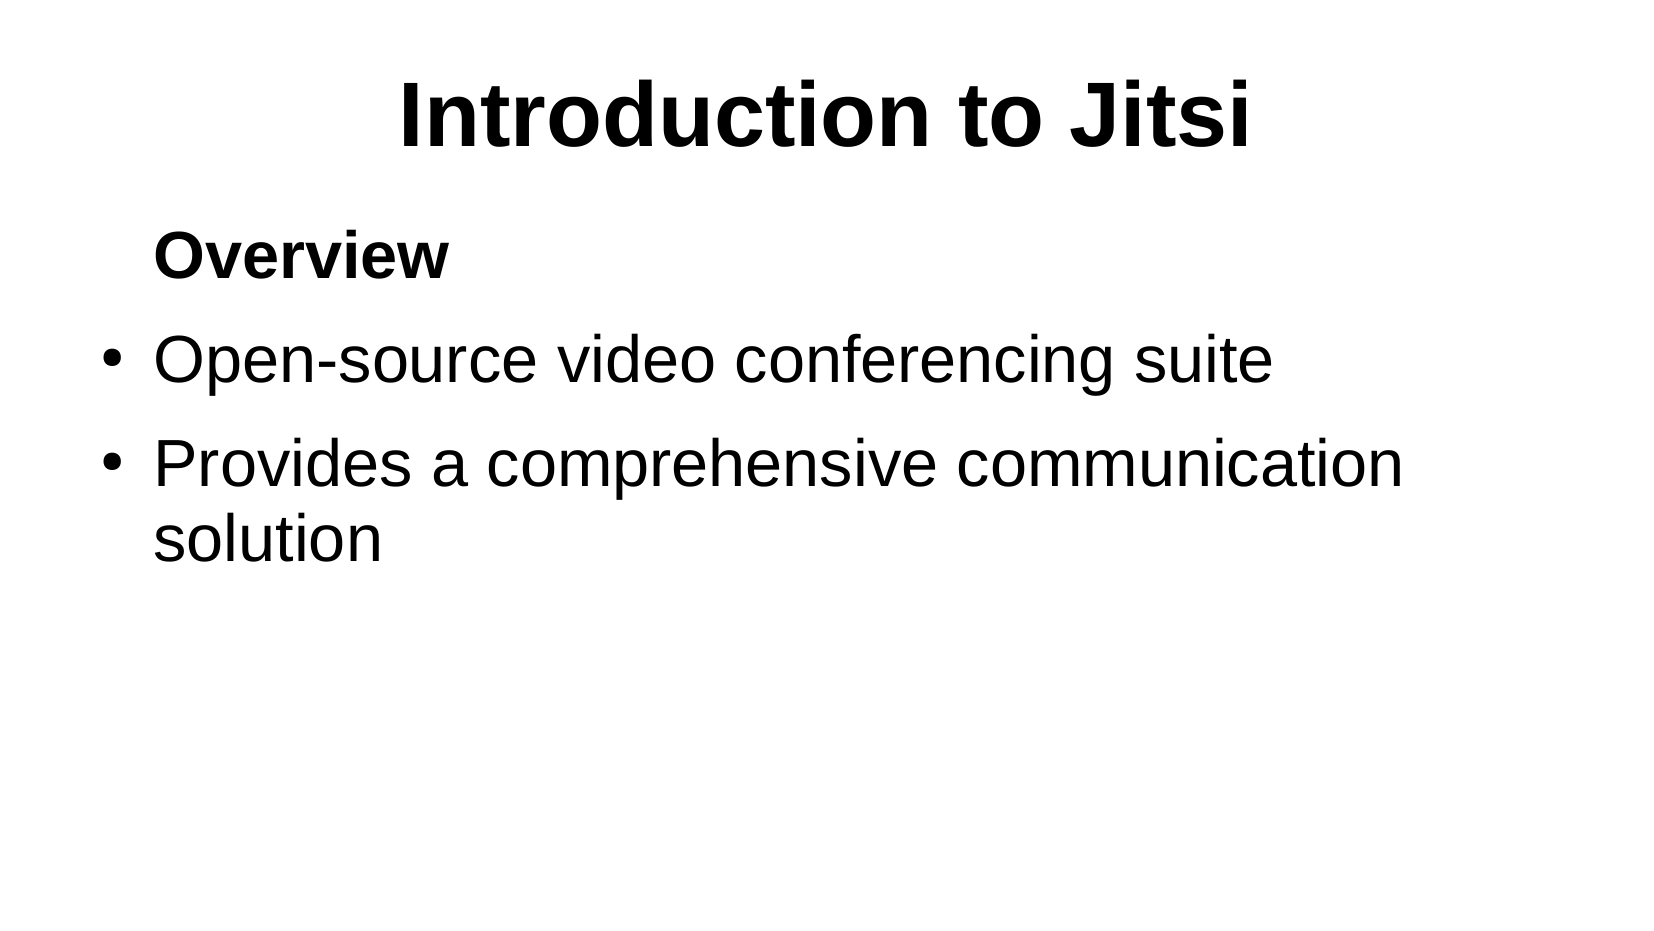

# Introduction to Jitsi
Overview
Open-source video conferencing suite
Provides a comprehensive communication solution